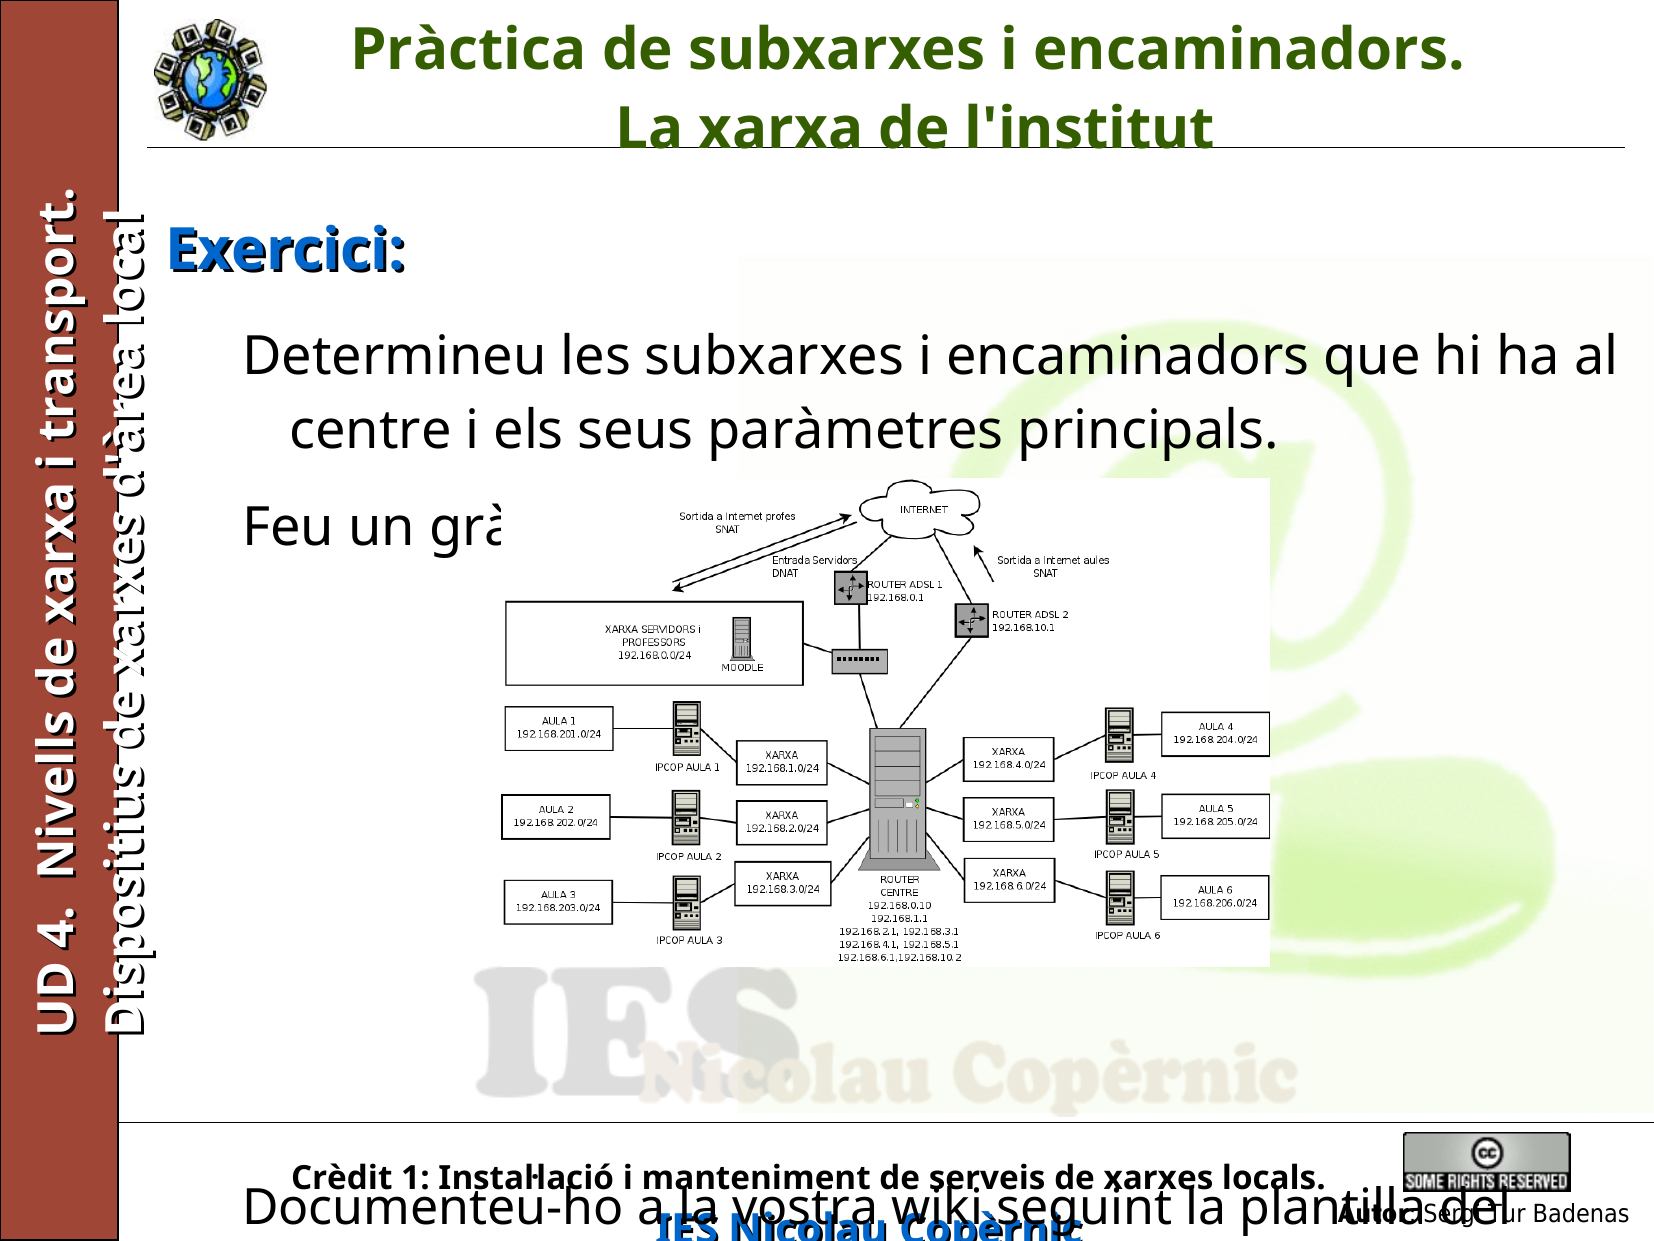

# Pràctica de subxarxes i encaminadors. La xarxa de l'institut
Exercici:
Determineu les subxarxes i encaminadors que hi ha al centre i els seus paràmetres principals.
Feu un gràfic/resum amb DIA similar a:
Documenteu-ho a la vostra wiki seguint la plantilla del professor.